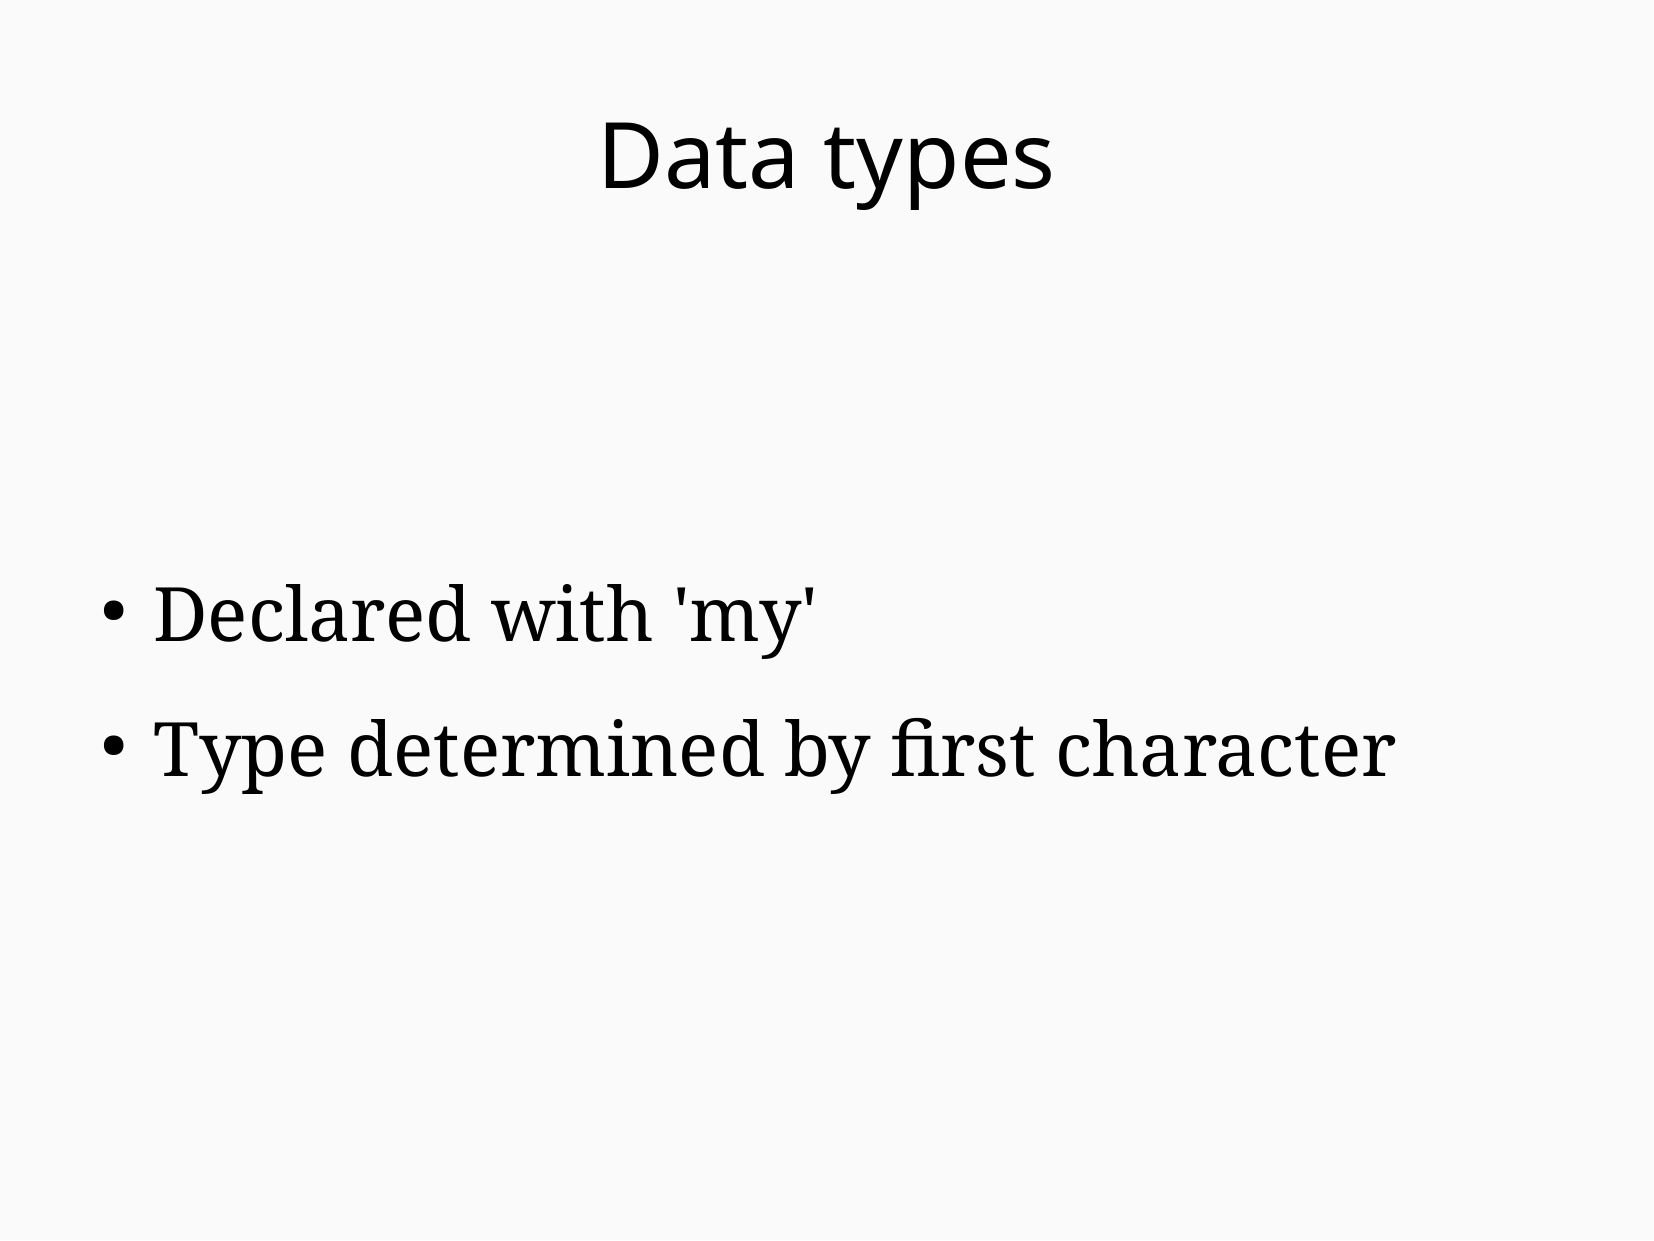

# Data types
Declared with 'my'
Type determined by first character